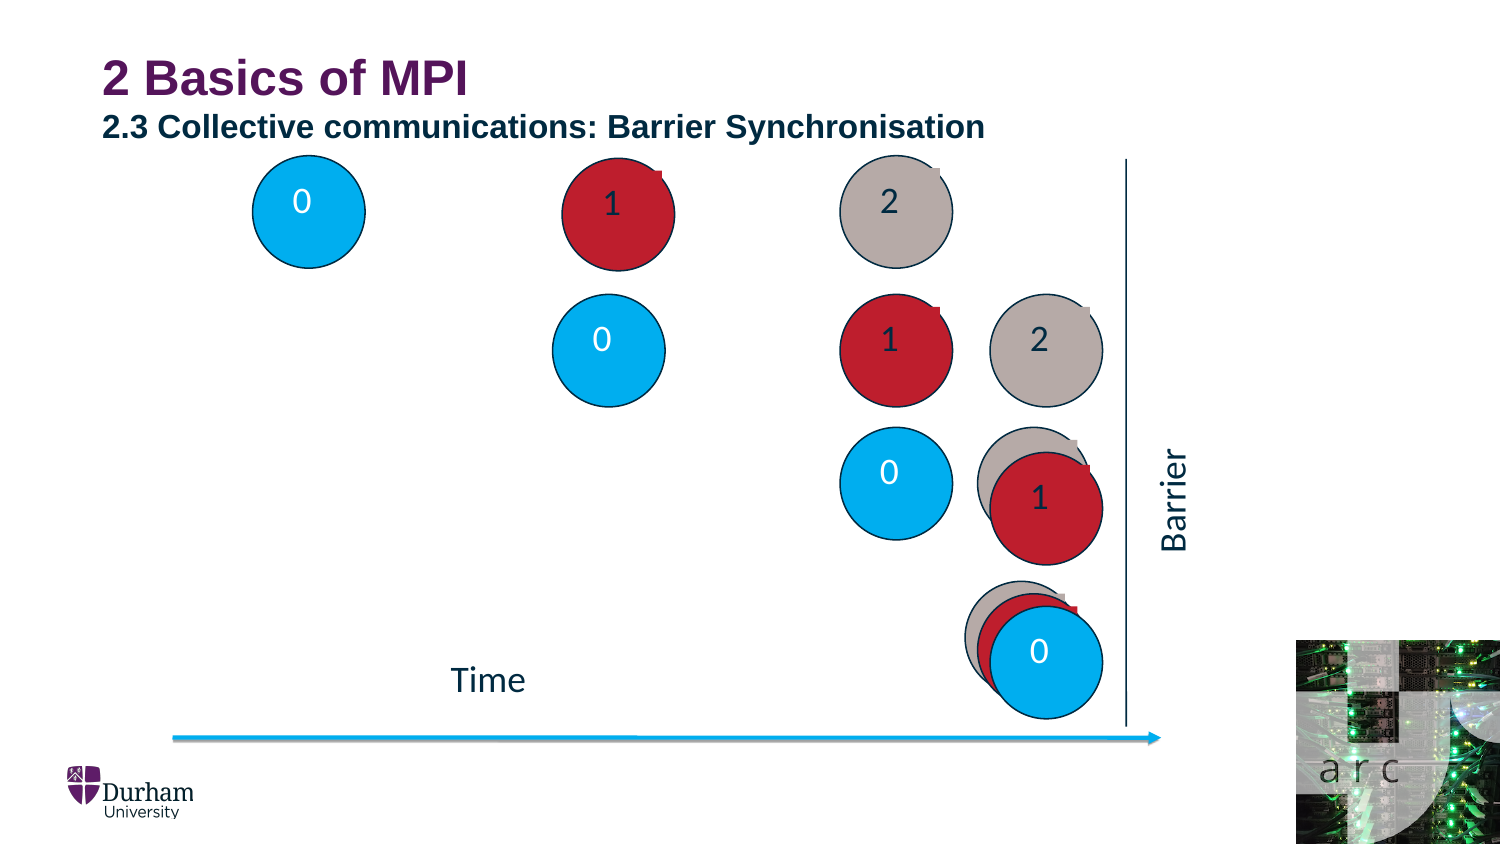

# 2 Basics of MPI 2.3 Collective communications: Barrier Synchronisation
0
2
1
0
1
2
0
2
1
2
1
0
Barrier
Time